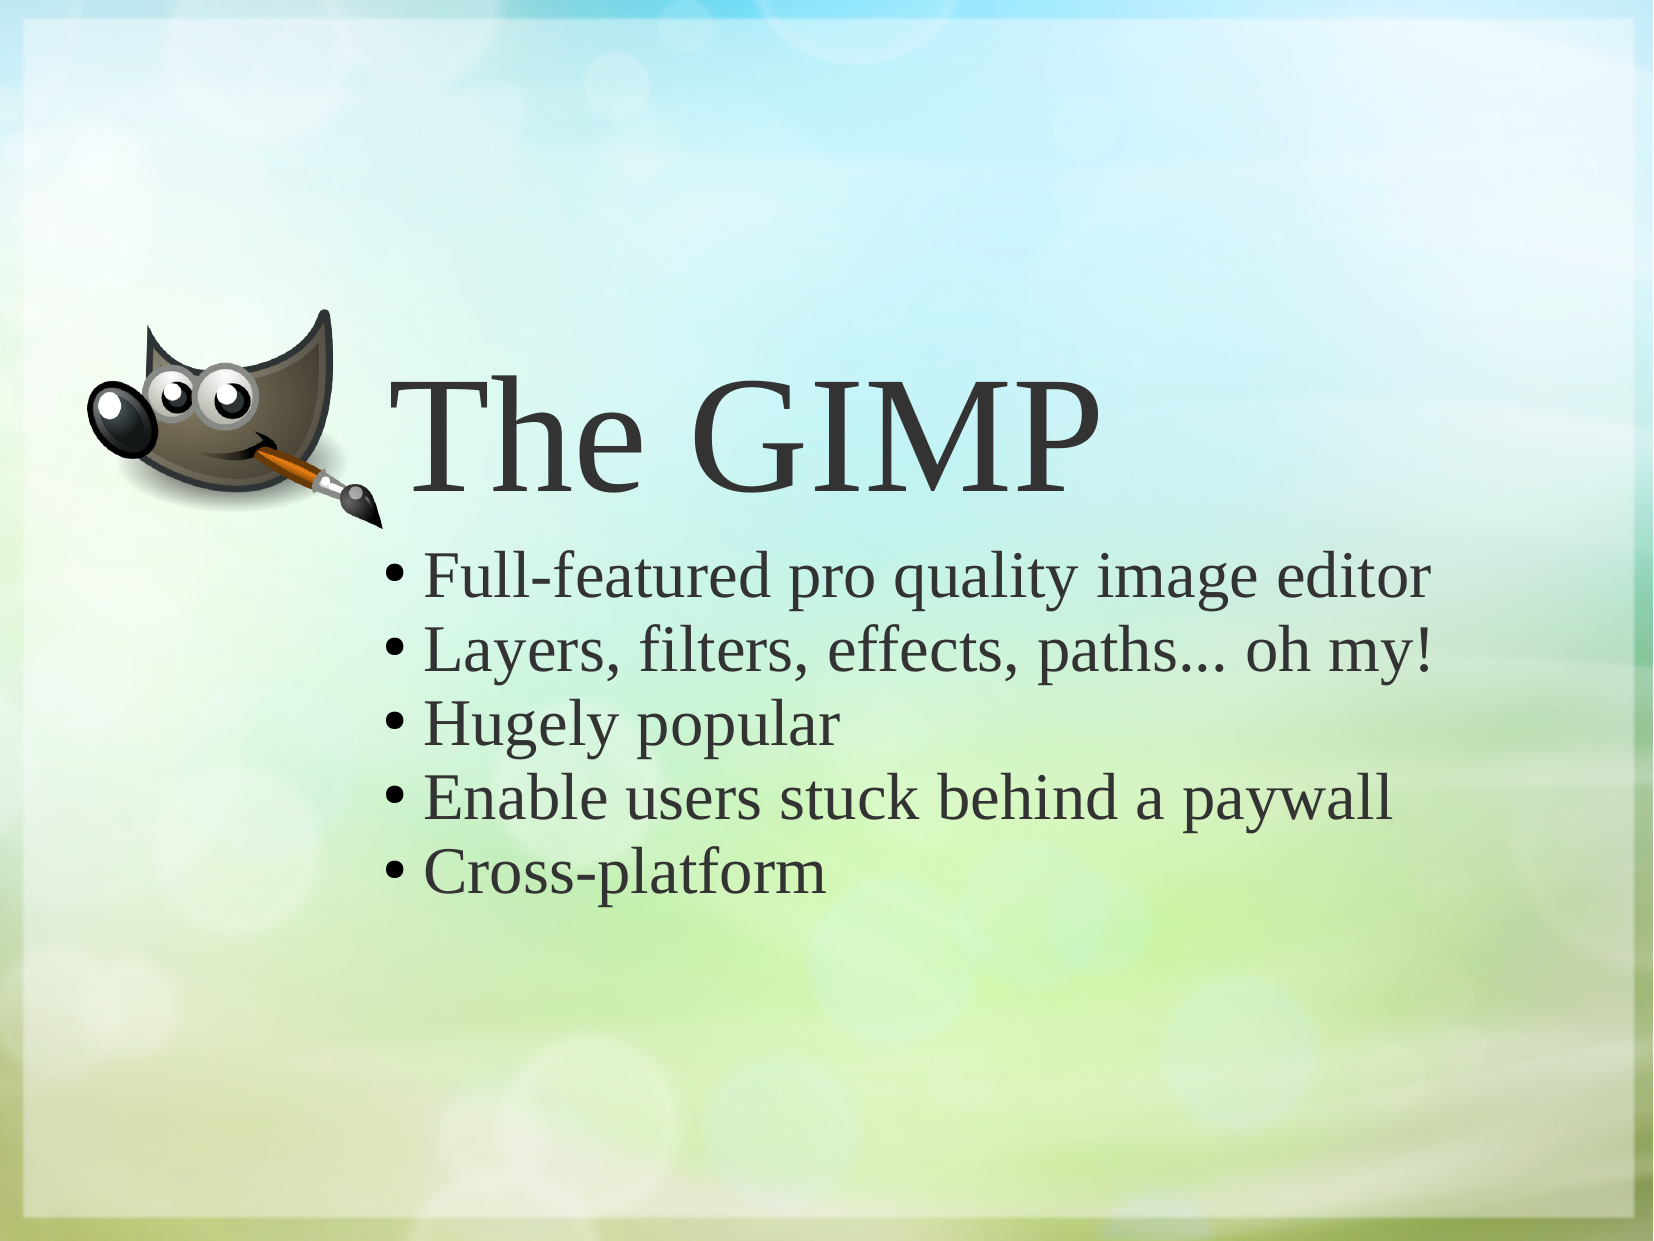

# The GIMP
 Full-featured pro quality image editor
 Layers, filters, effects, paths... oh my!
 Hugely popular
 Enable users stuck behind a paywall
 Cross-platform